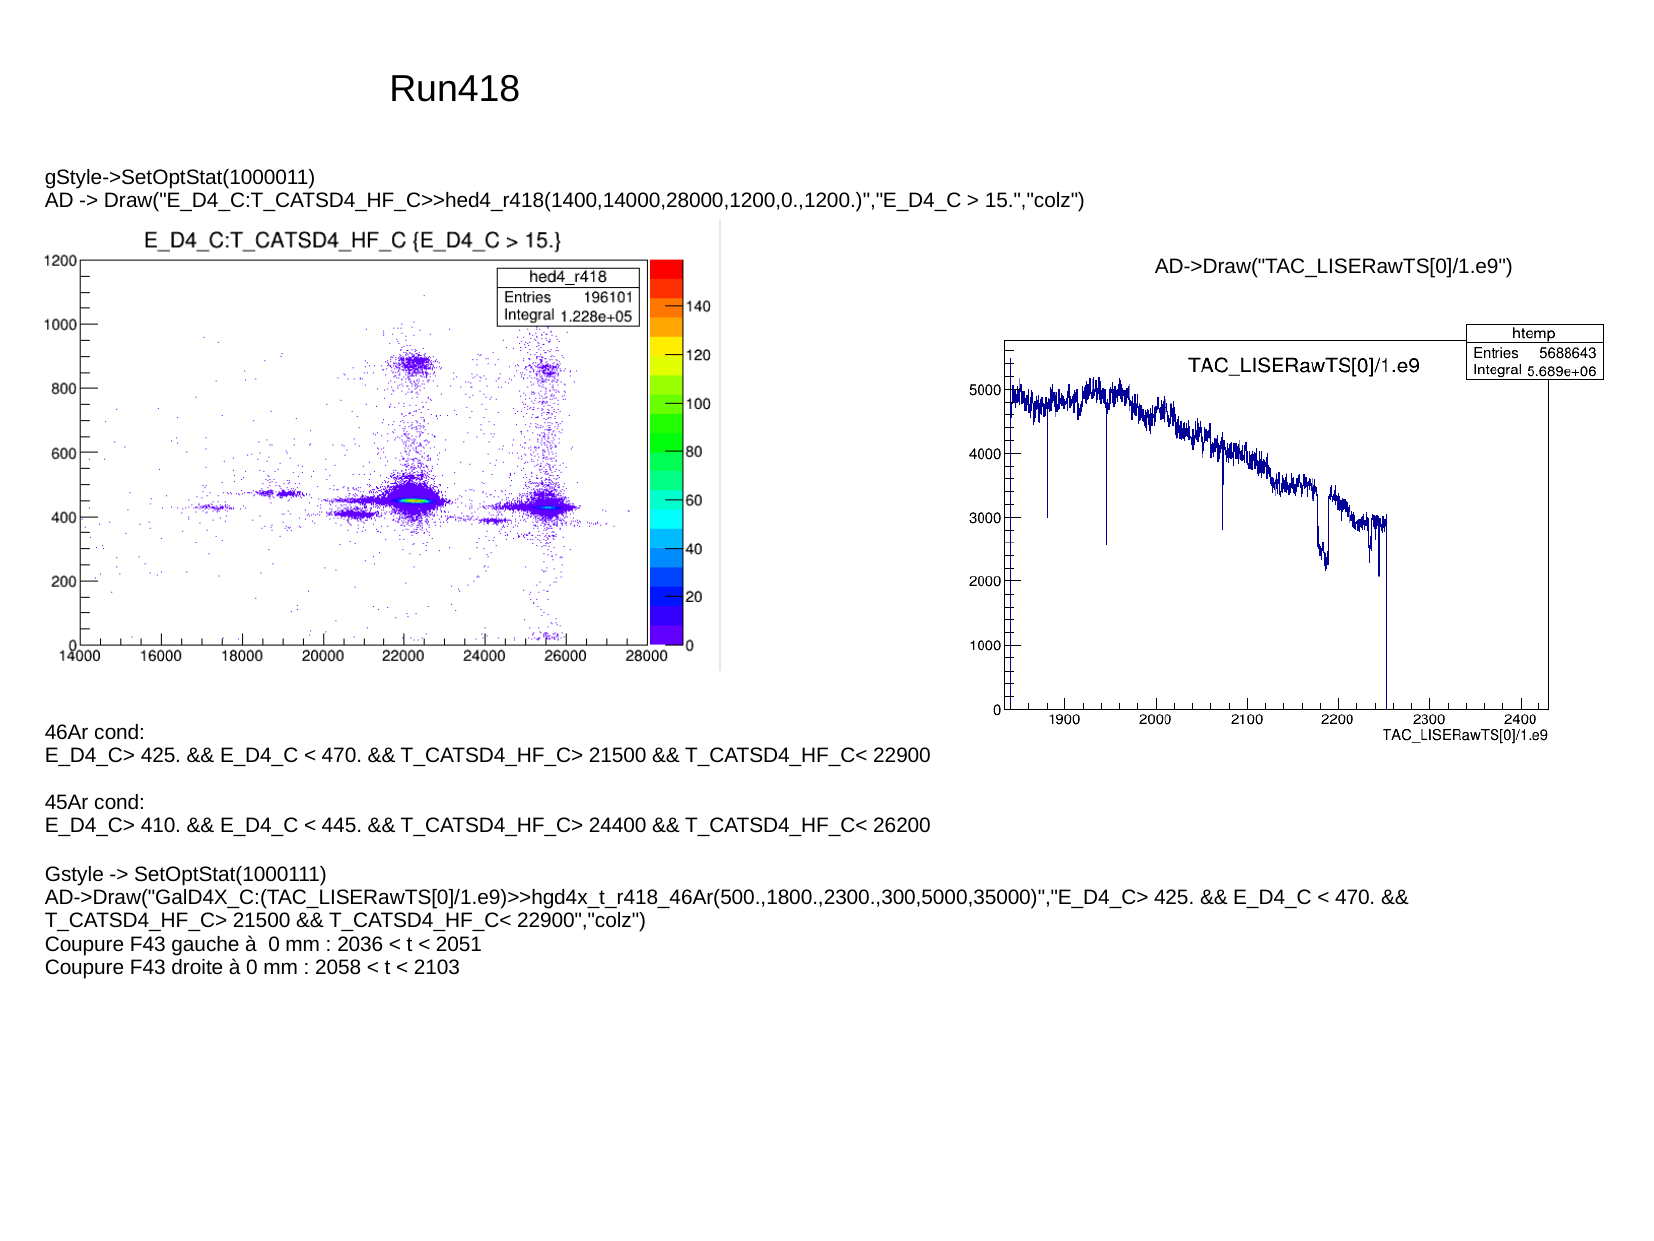

Run418
gStyle->SetOptStat(1000011)
AD -> Draw("E_D4_C:T_CATSD4_HF_C>>hed4_r418(1400,14000,28000,1200,0.,1200.)","E_D4_C > 15.","colz")
AD->Draw("TAC_LISERawTS[0]/1.e9")
46Ar cond:
E_D4_C> 425. && E_D4_C < 470. && T_CATSD4_HF_C> 21500 && T_CATSD4_HF_C< 22900
45Ar cond:
E_D4_C> 410. && E_D4_C < 445. && T_CATSD4_HF_C> 24400 && T_CATSD4_HF_C< 26200
Gstyle -> SetOptStat(1000111)
AD->Draw("GalD4X_C:(TAC_LISERawTS[0]/1.e9)>>hgd4x_t_r418_46Ar(500.,1800.,2300.,300,5000,35000)","E_D4_C> 425. && E_D4_C < 470. && T_CATSD4_HF_C> 21500 && T_CATSD4_HF_C< 22900","colz")
Coupure F43 gauche à 0 mm : 2036 < t < 2051
Coupure F43 droite à 0 mm : 2058 < t < 2103